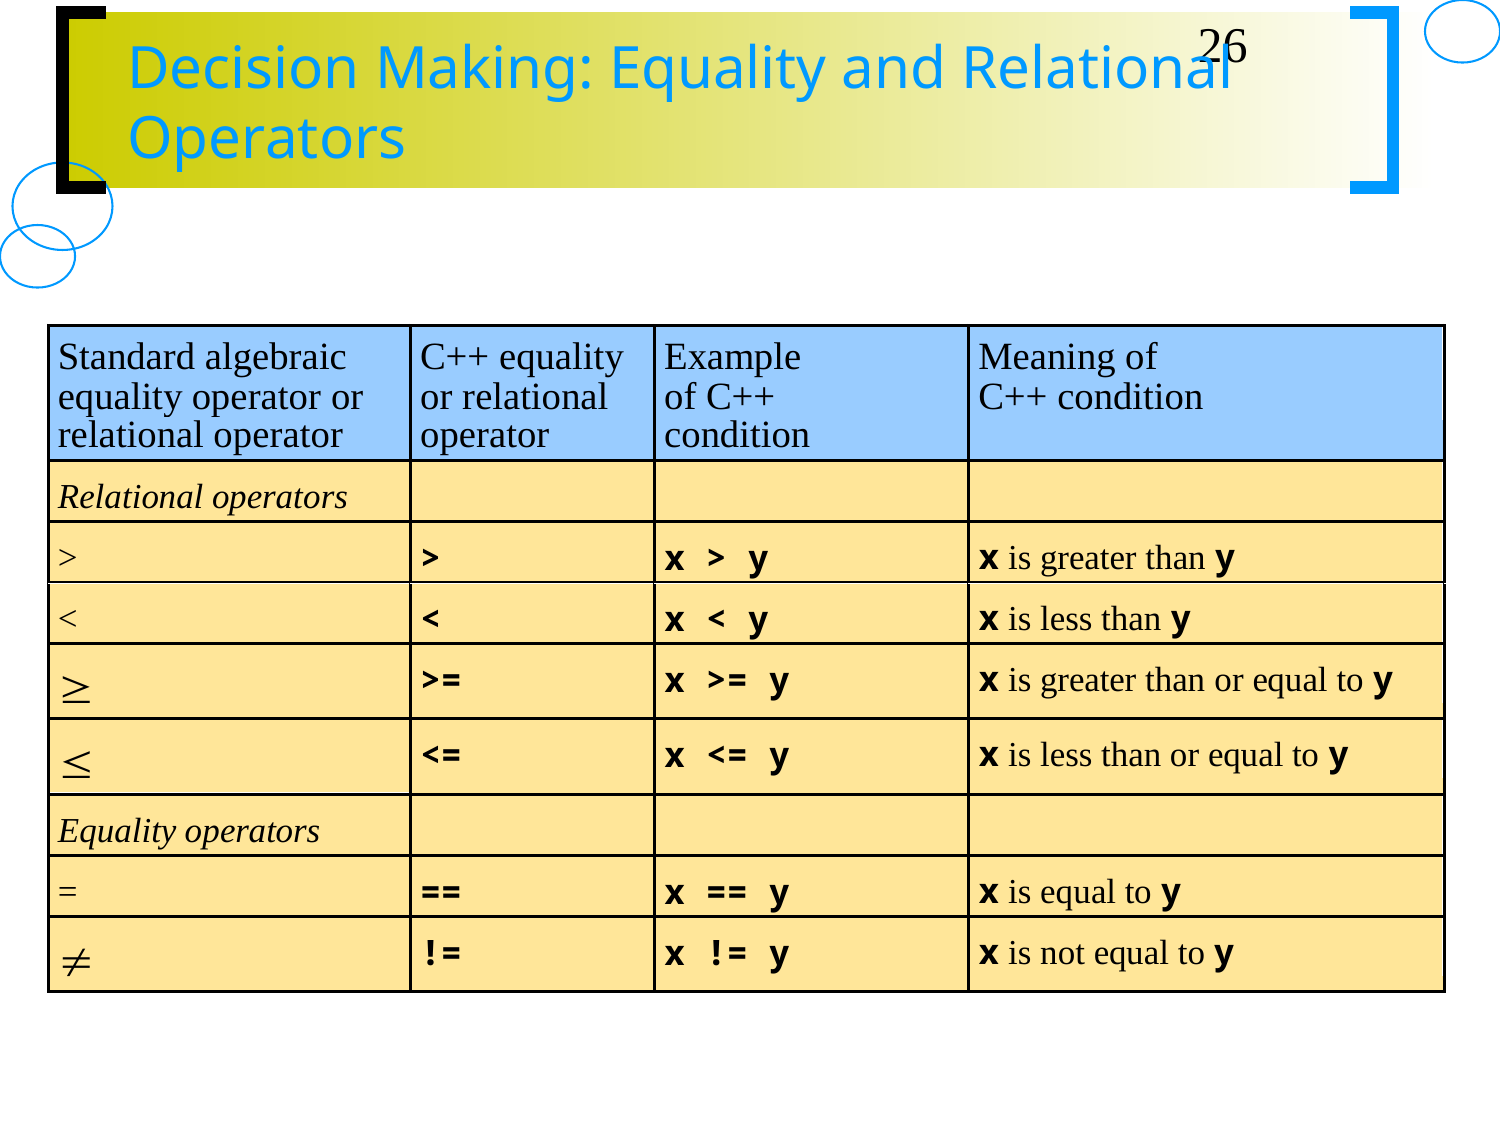

26
# Decision Making: Equality and Relational Operators